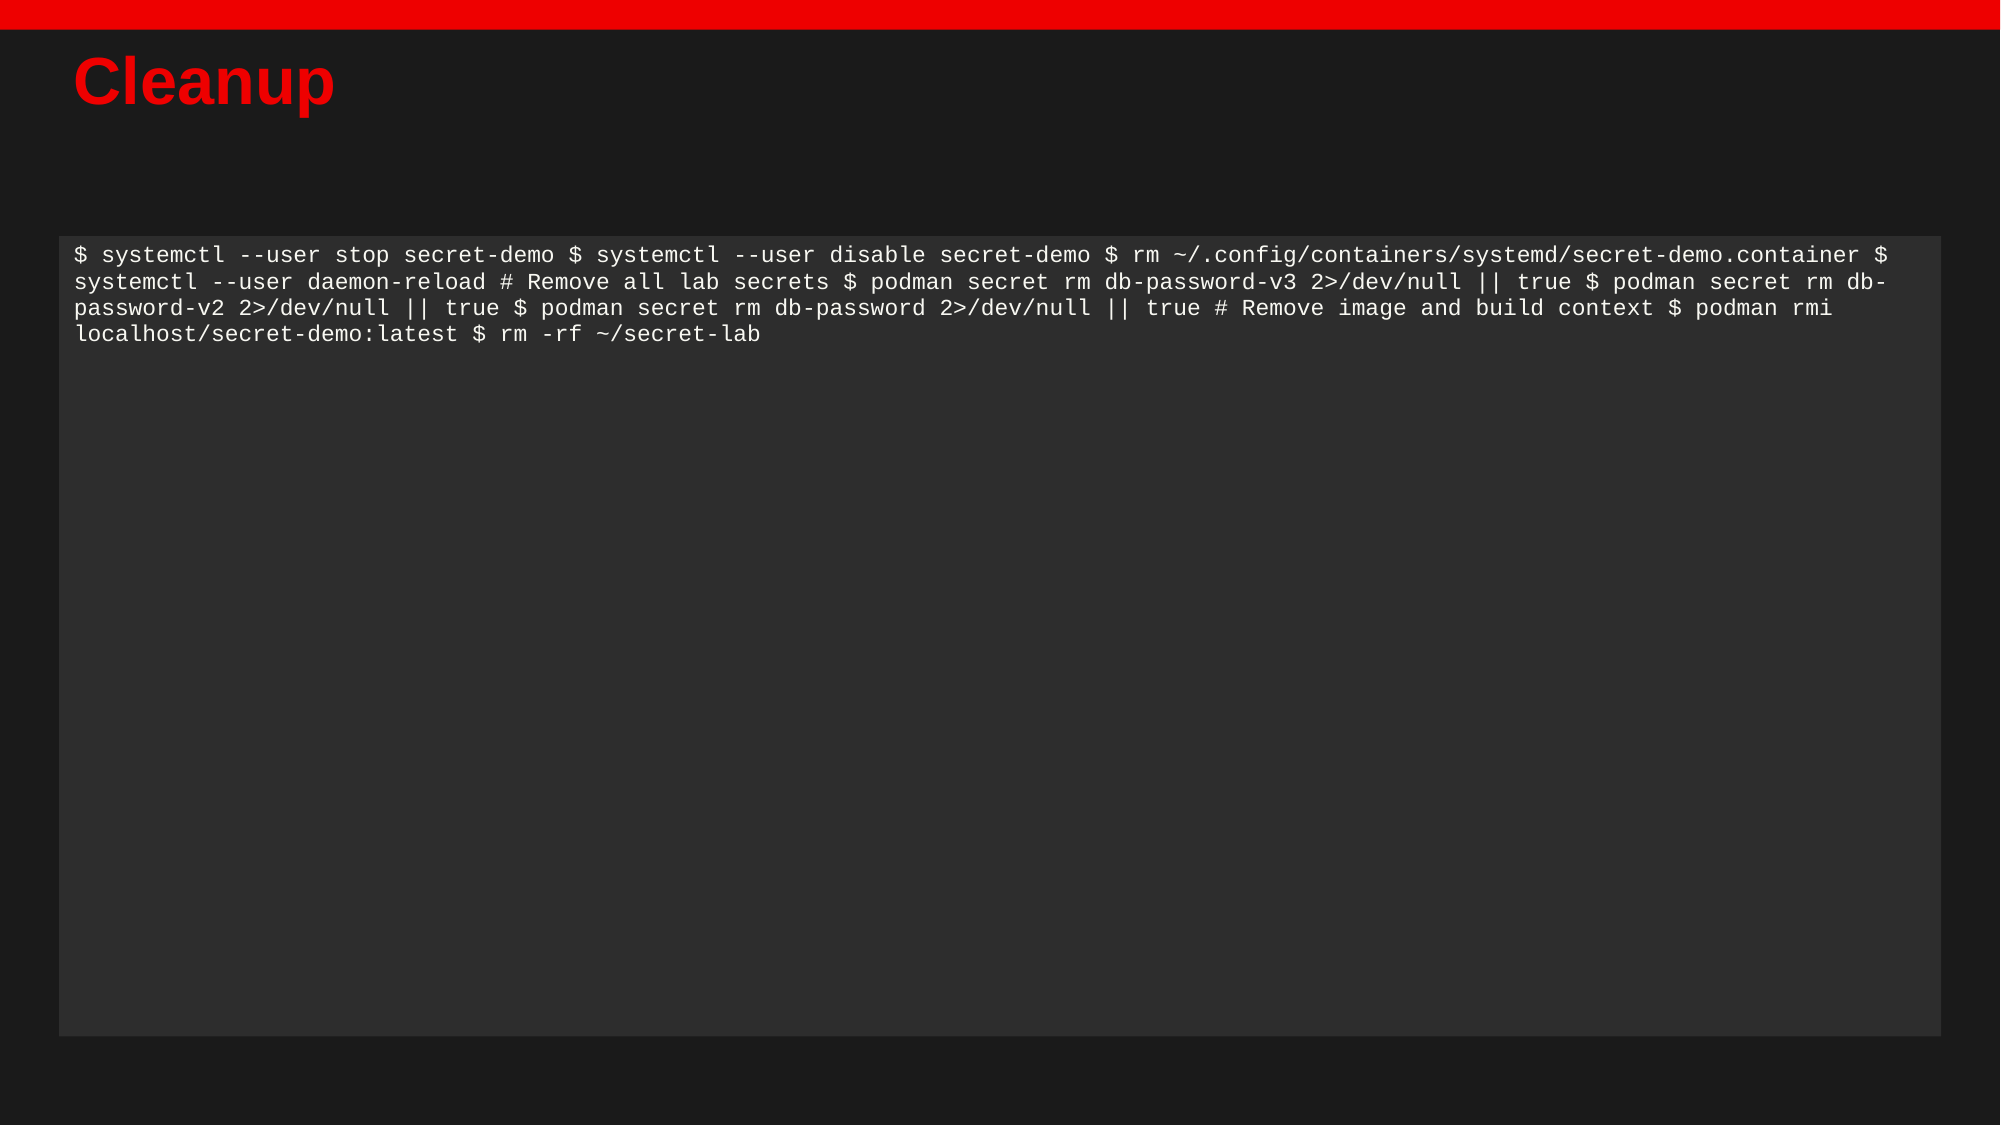

Cleanup
$ systemctl --user stop secret-demo $ systemctl --user disable secret-demo $ rm ~/.config/containers/systemd/secret-demo.container $ systemctl --user daemon-reload # Remove all lab secrets $ podman secret rm db-password-v3 2>/dev/null || true $ podman secret rm db-password-v2 2>/dev/null || true $ podman secret rm db-password 2>/dev/null || true # Remove image and build context $ podman rmi localhost/secret-demo:latest $ rm -rf ~/secret-lab